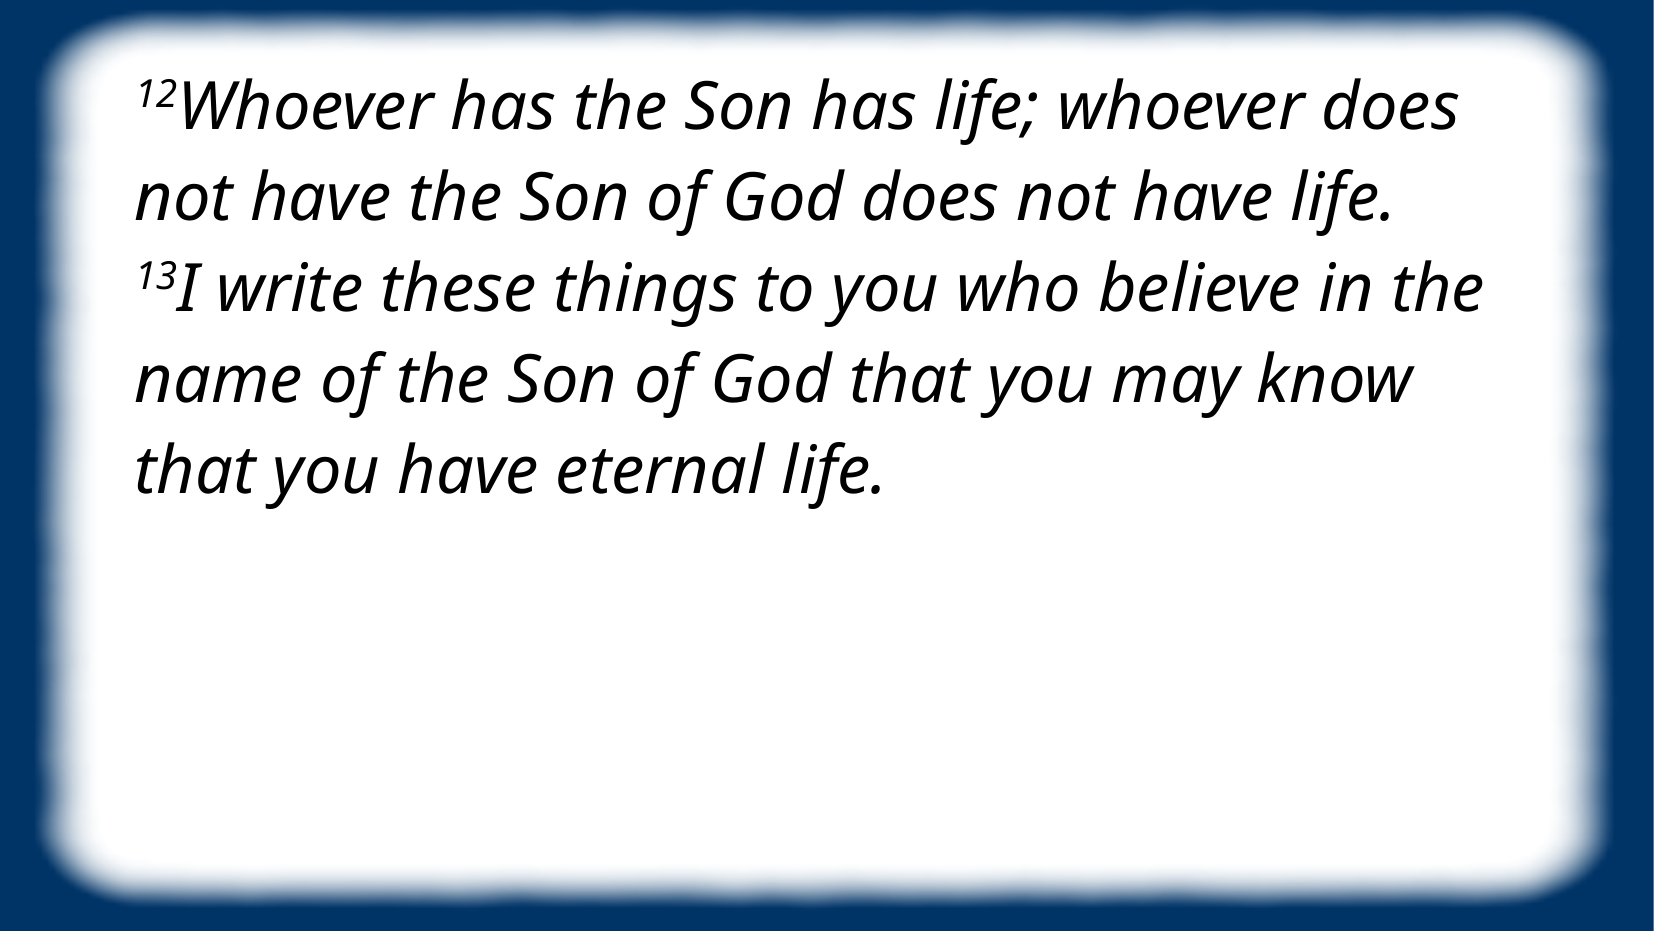

12Whoever has the Son has life; whoever does not have the Son of God does not have life.
13I write these things to you who believe in the name of the Son of God that you may know that you have eternal life.